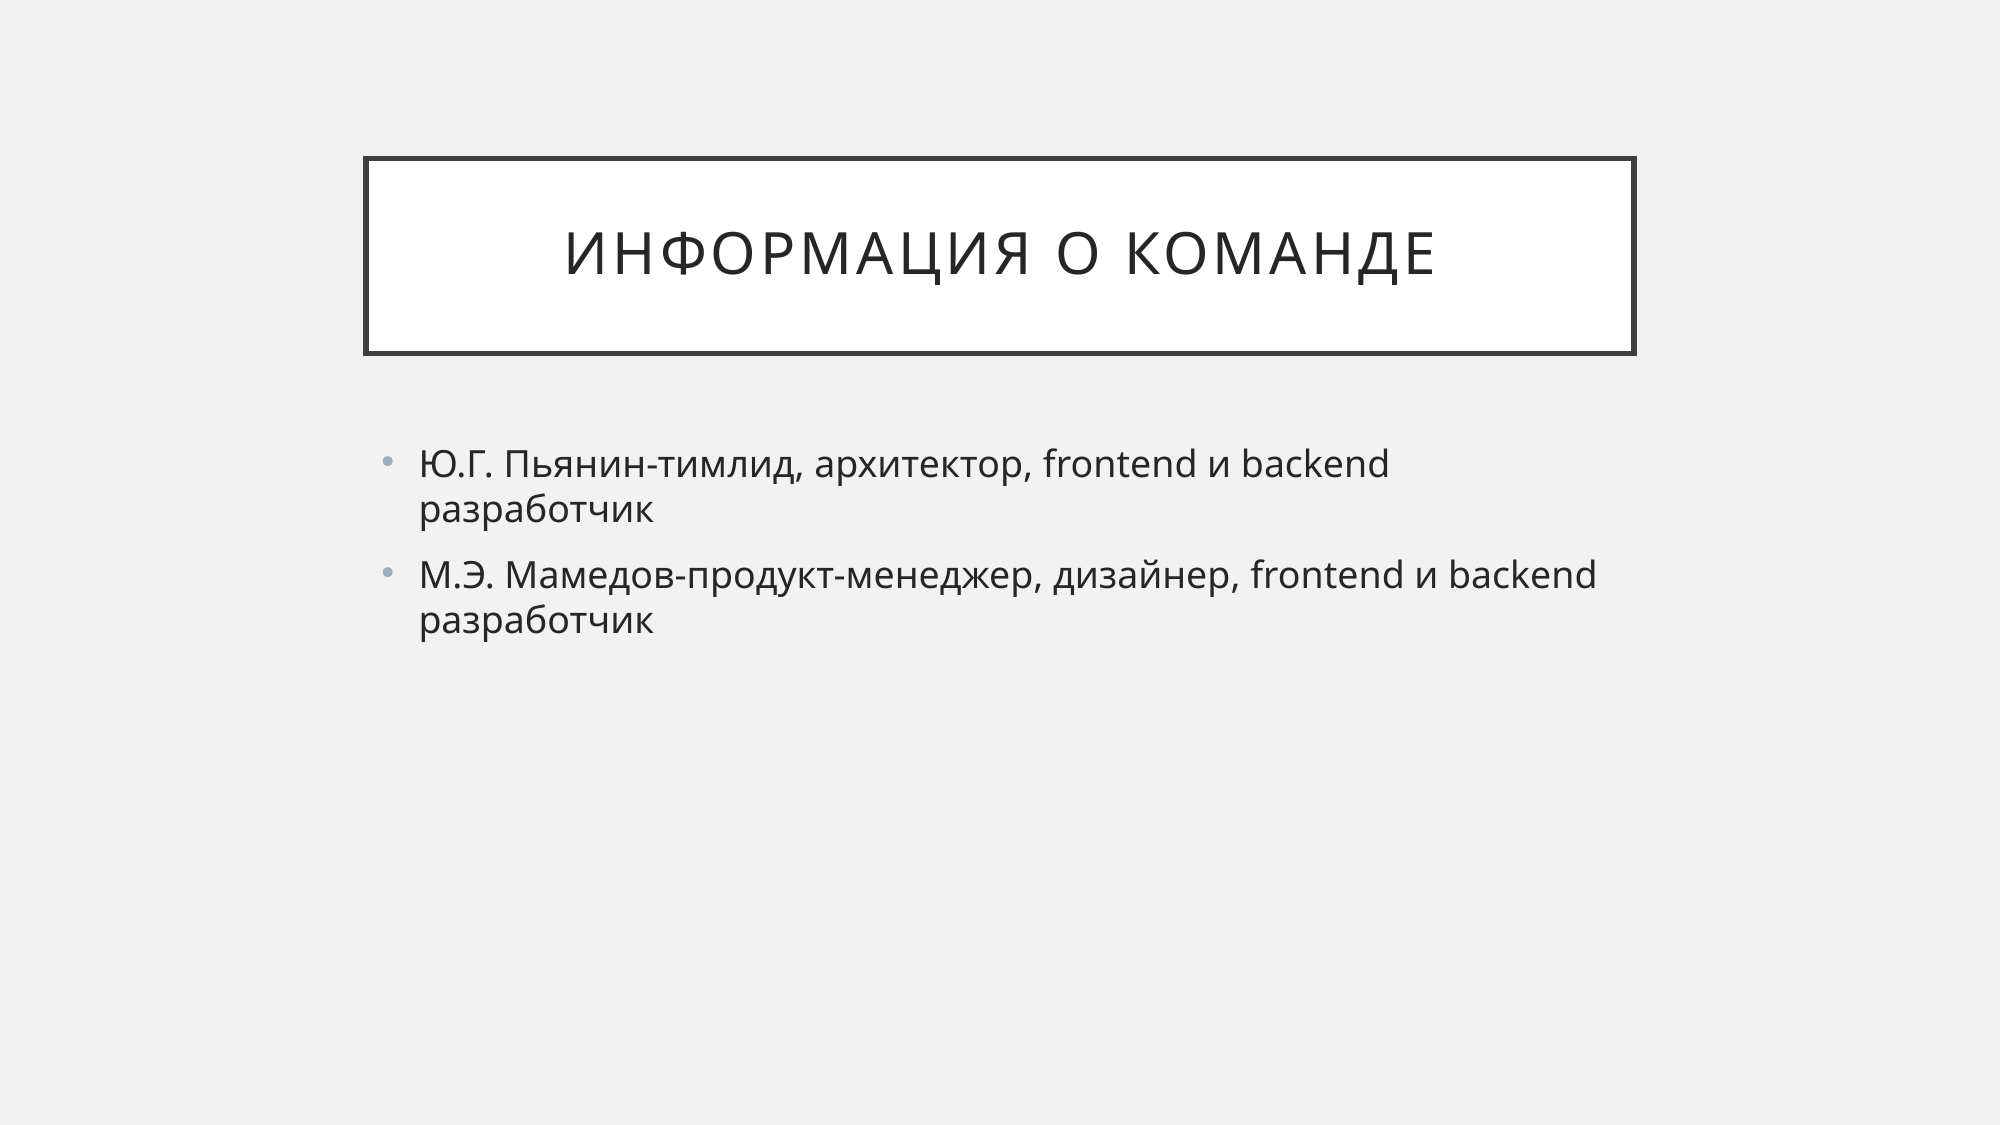

# Информация о команде
Ю.Г. Пьянин-тимлид, архитектор, frontend и backend разработчик
М.Э. Мамедов-продукт-менеджер, дизайнер, frontend и backend разработчик